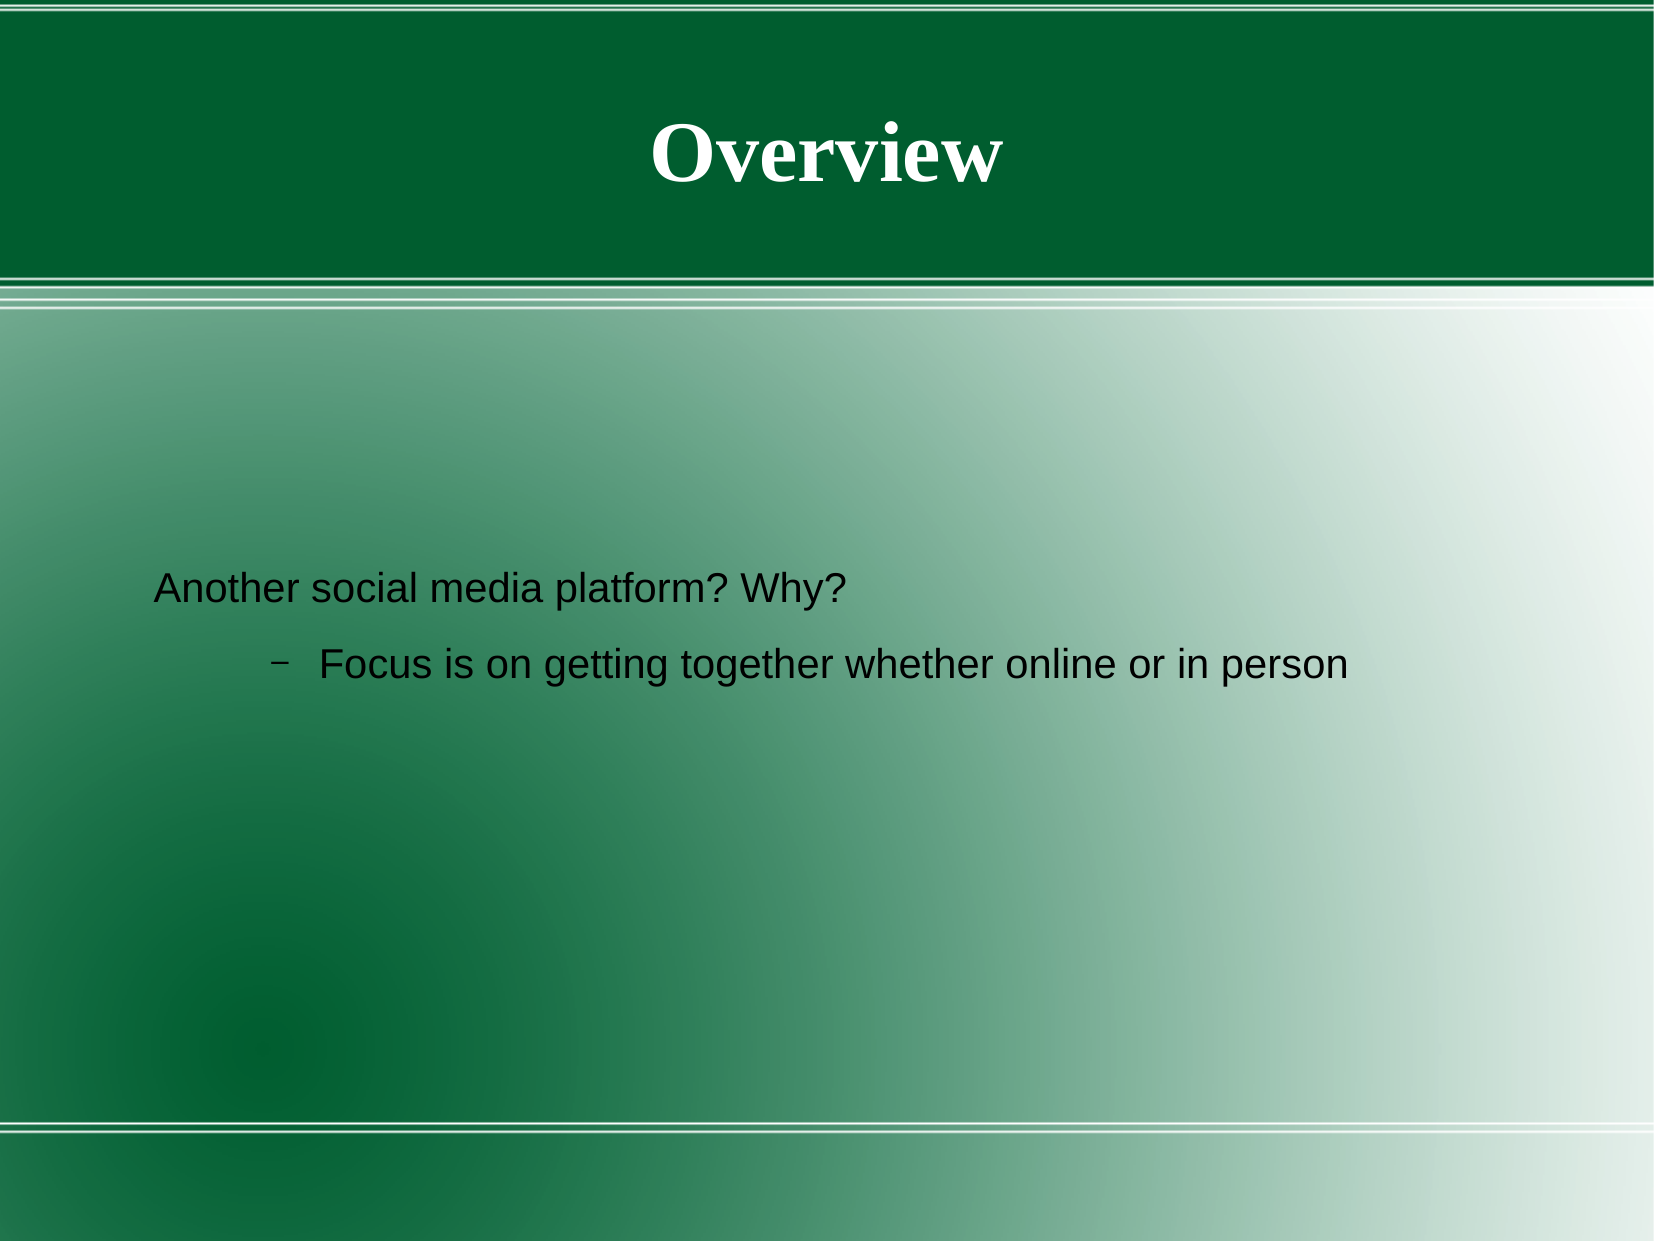

# Overview
Another social media platform? Why?
Focus is on getting together whether online or in person